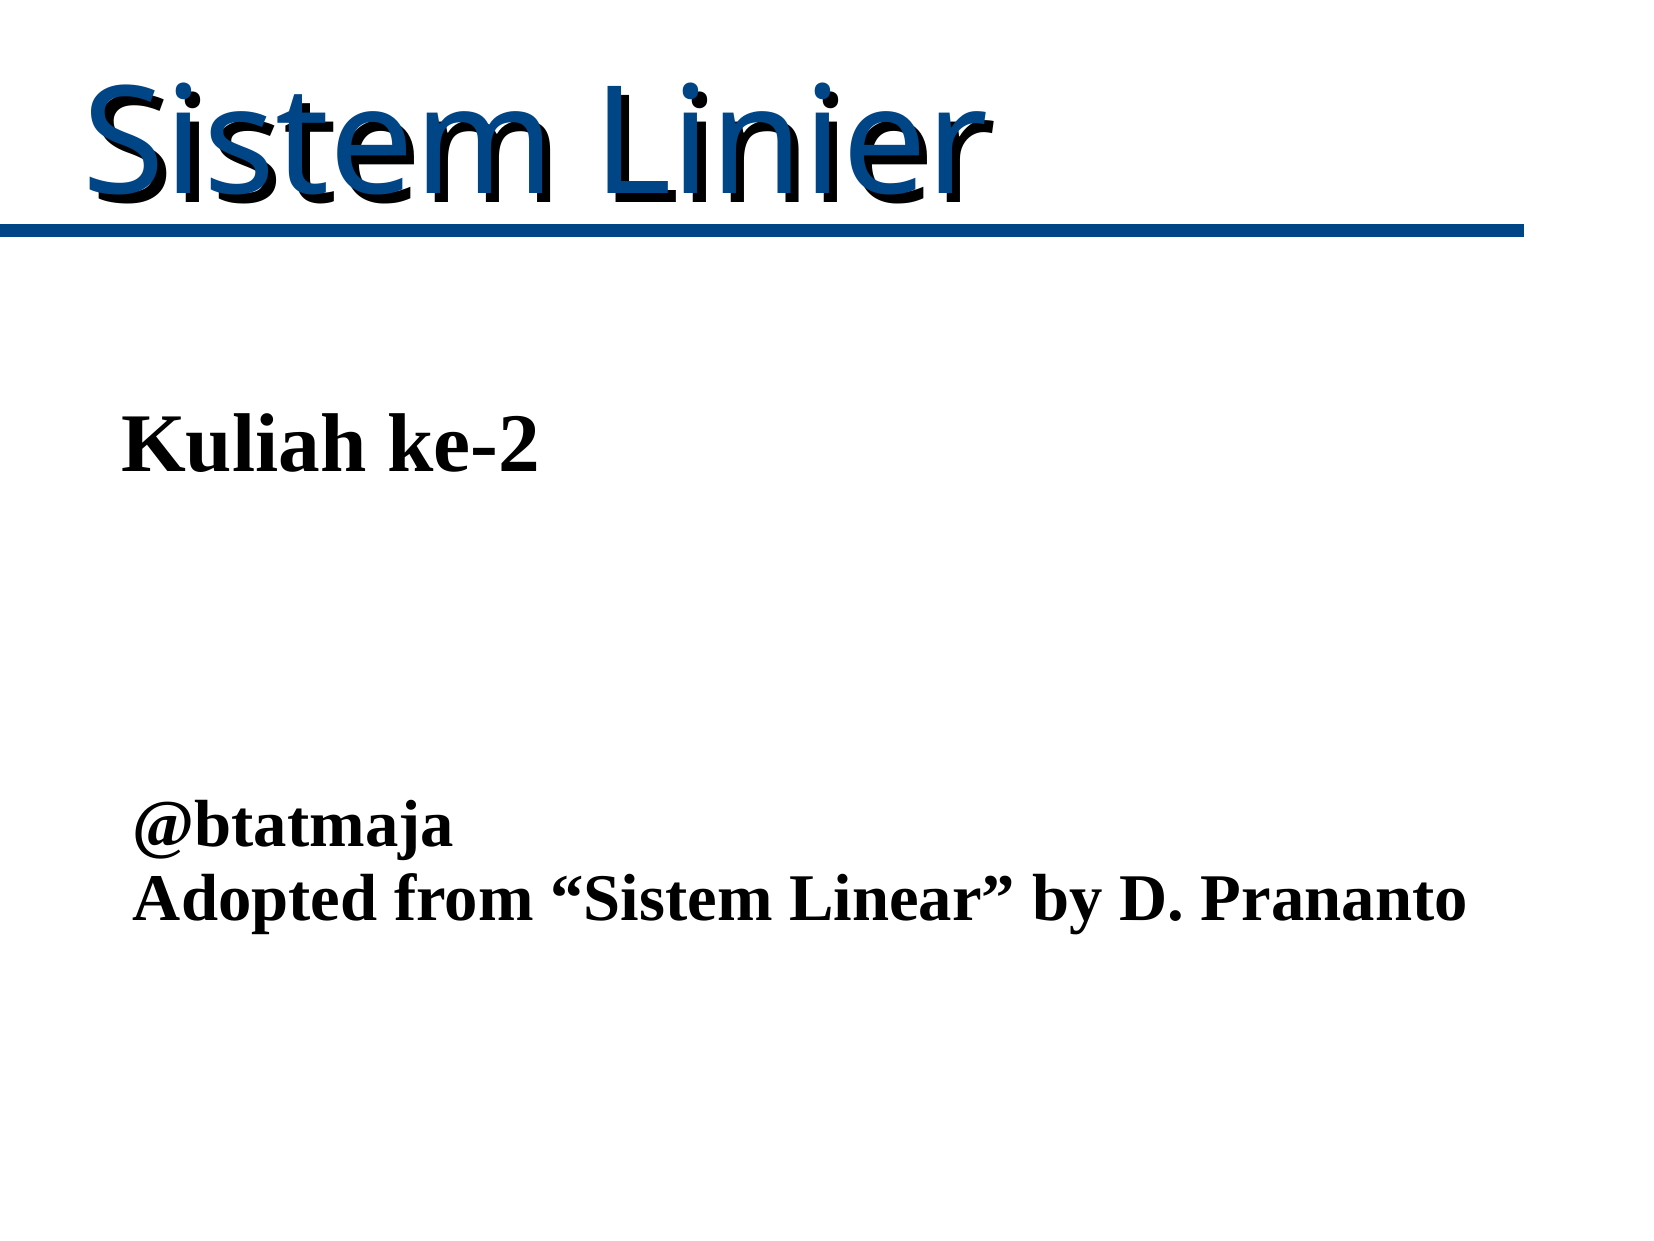

# Sistem Linier
Kuliah ke-2
@btatmaja
Adopted from “Sistem Linear” by D. Prananto